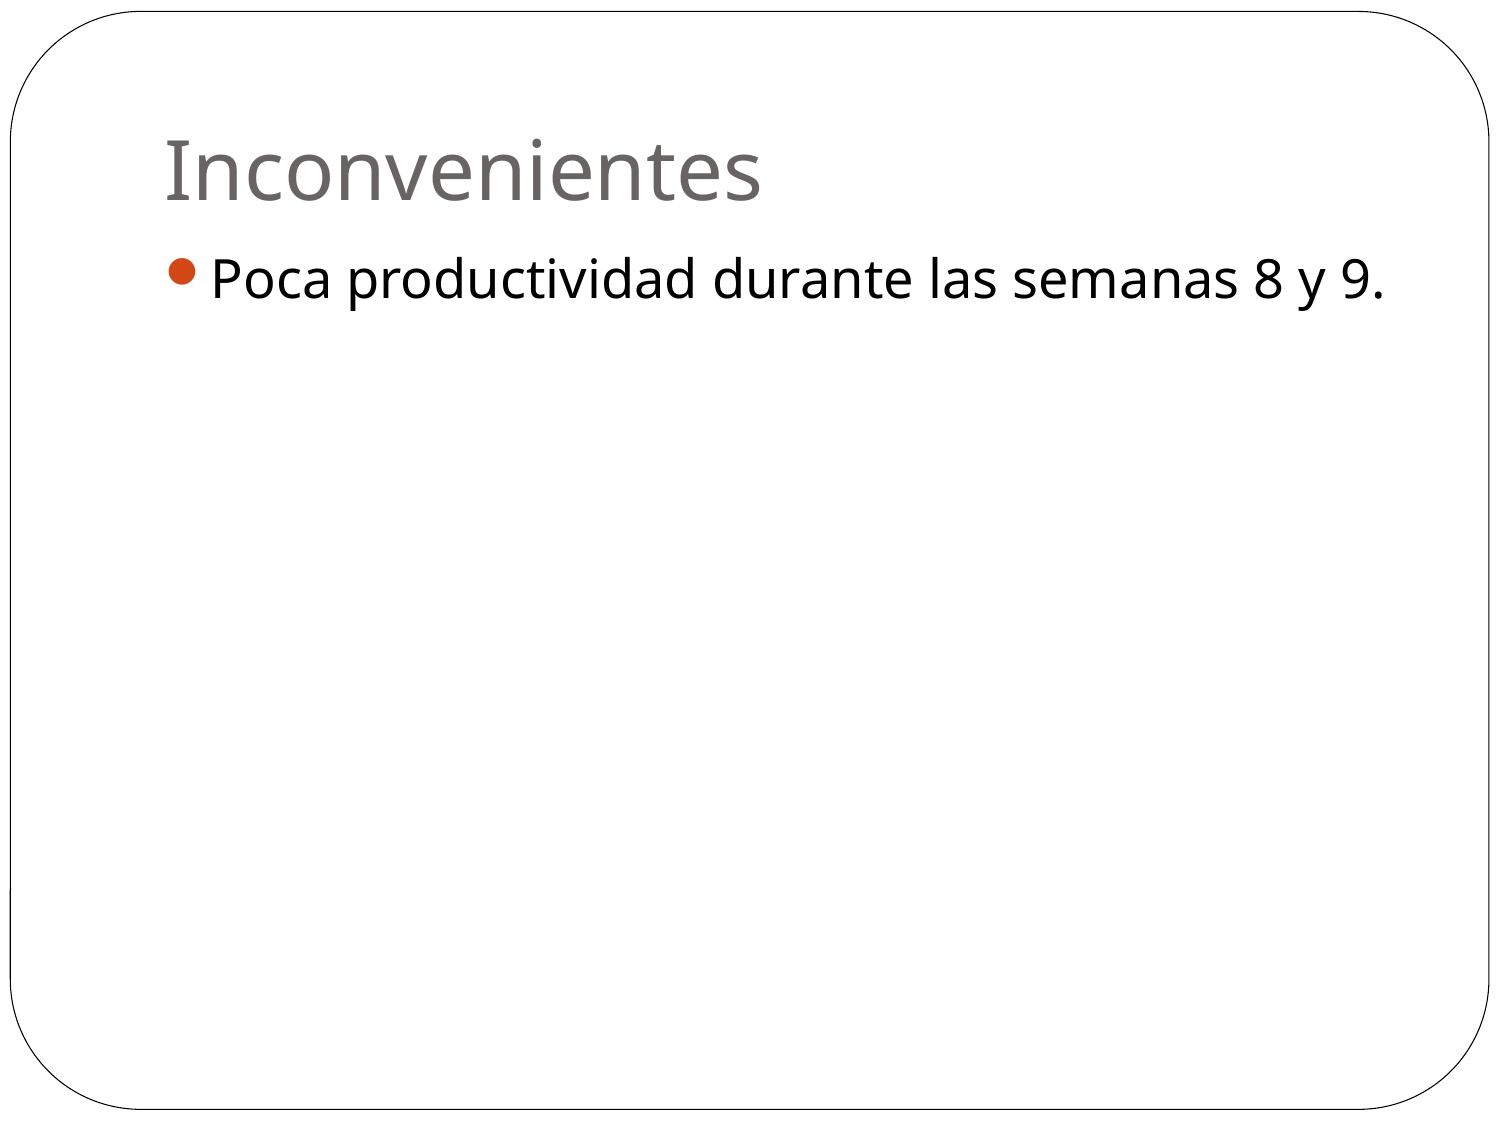

Inconvenientes
Poca productividad durante las semanas 8 y 9.